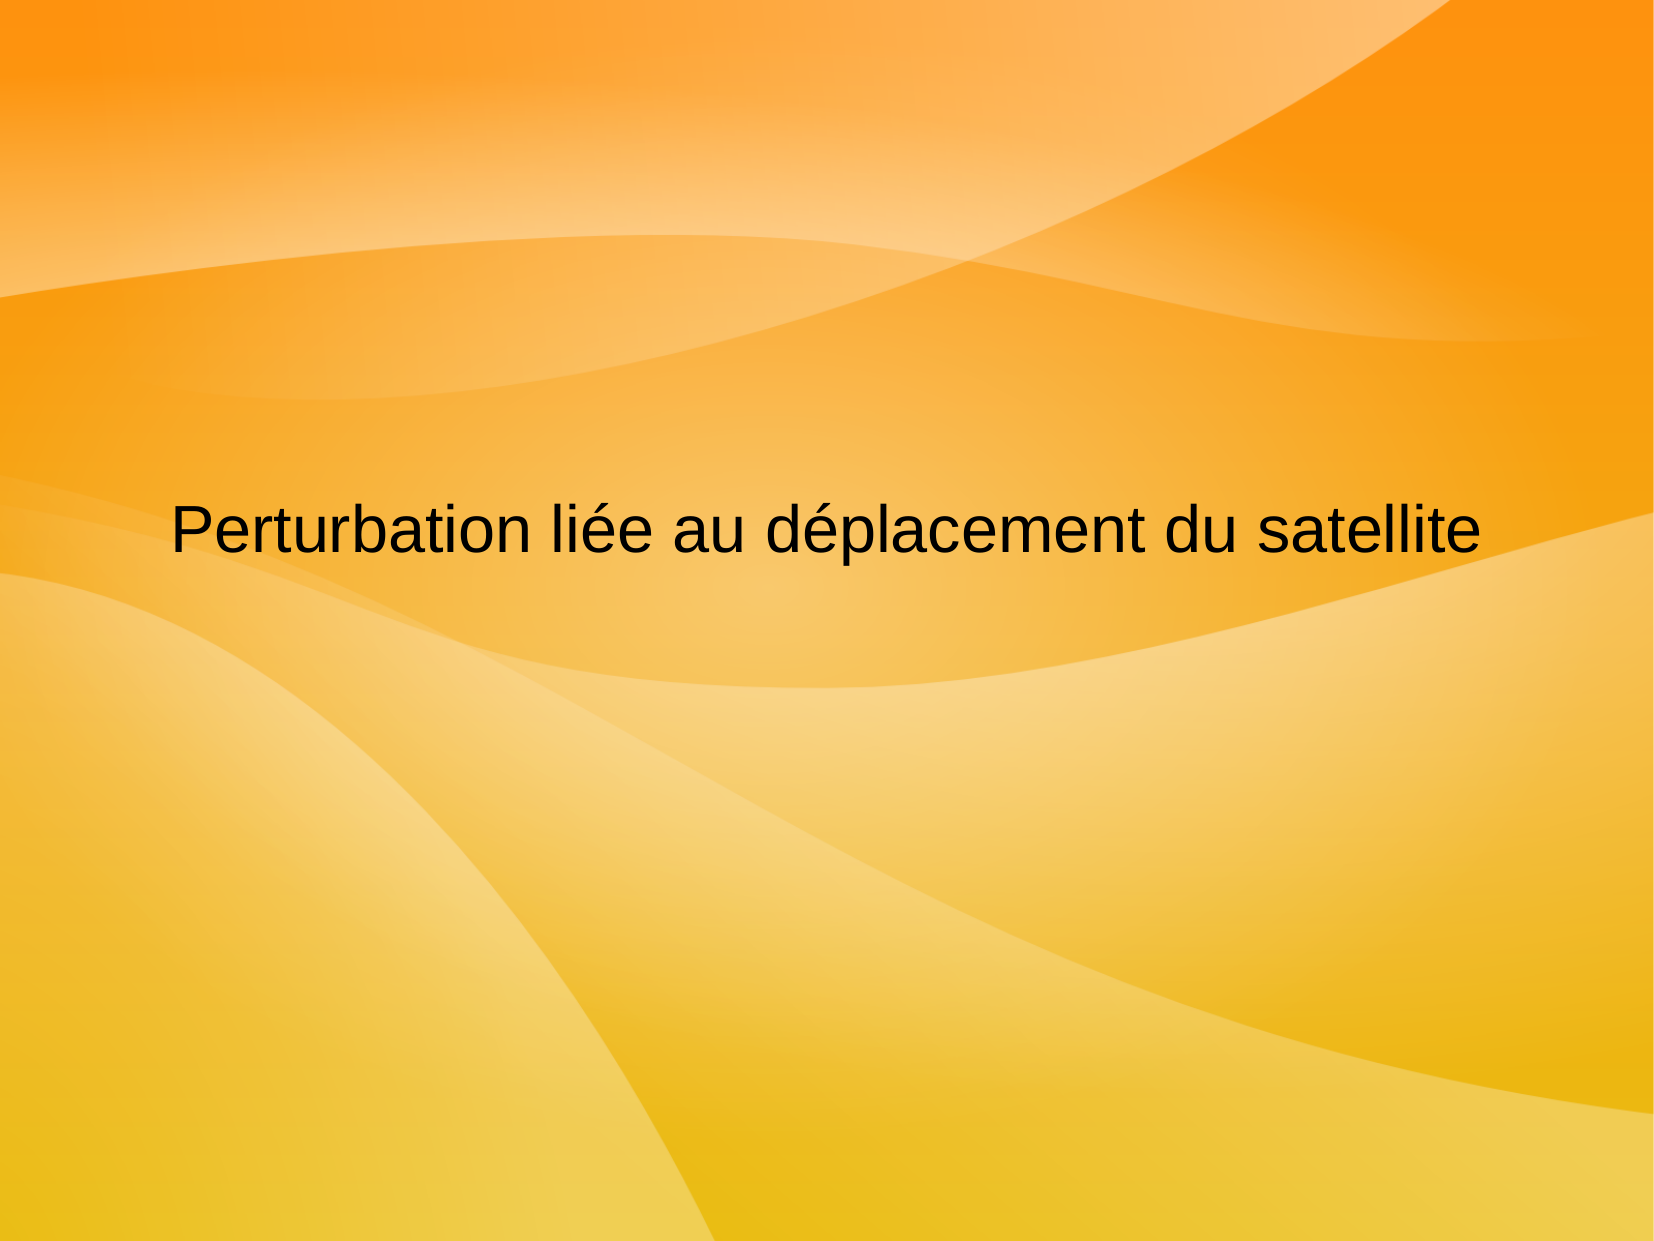

# Perturbation liée au déplacement du satellite